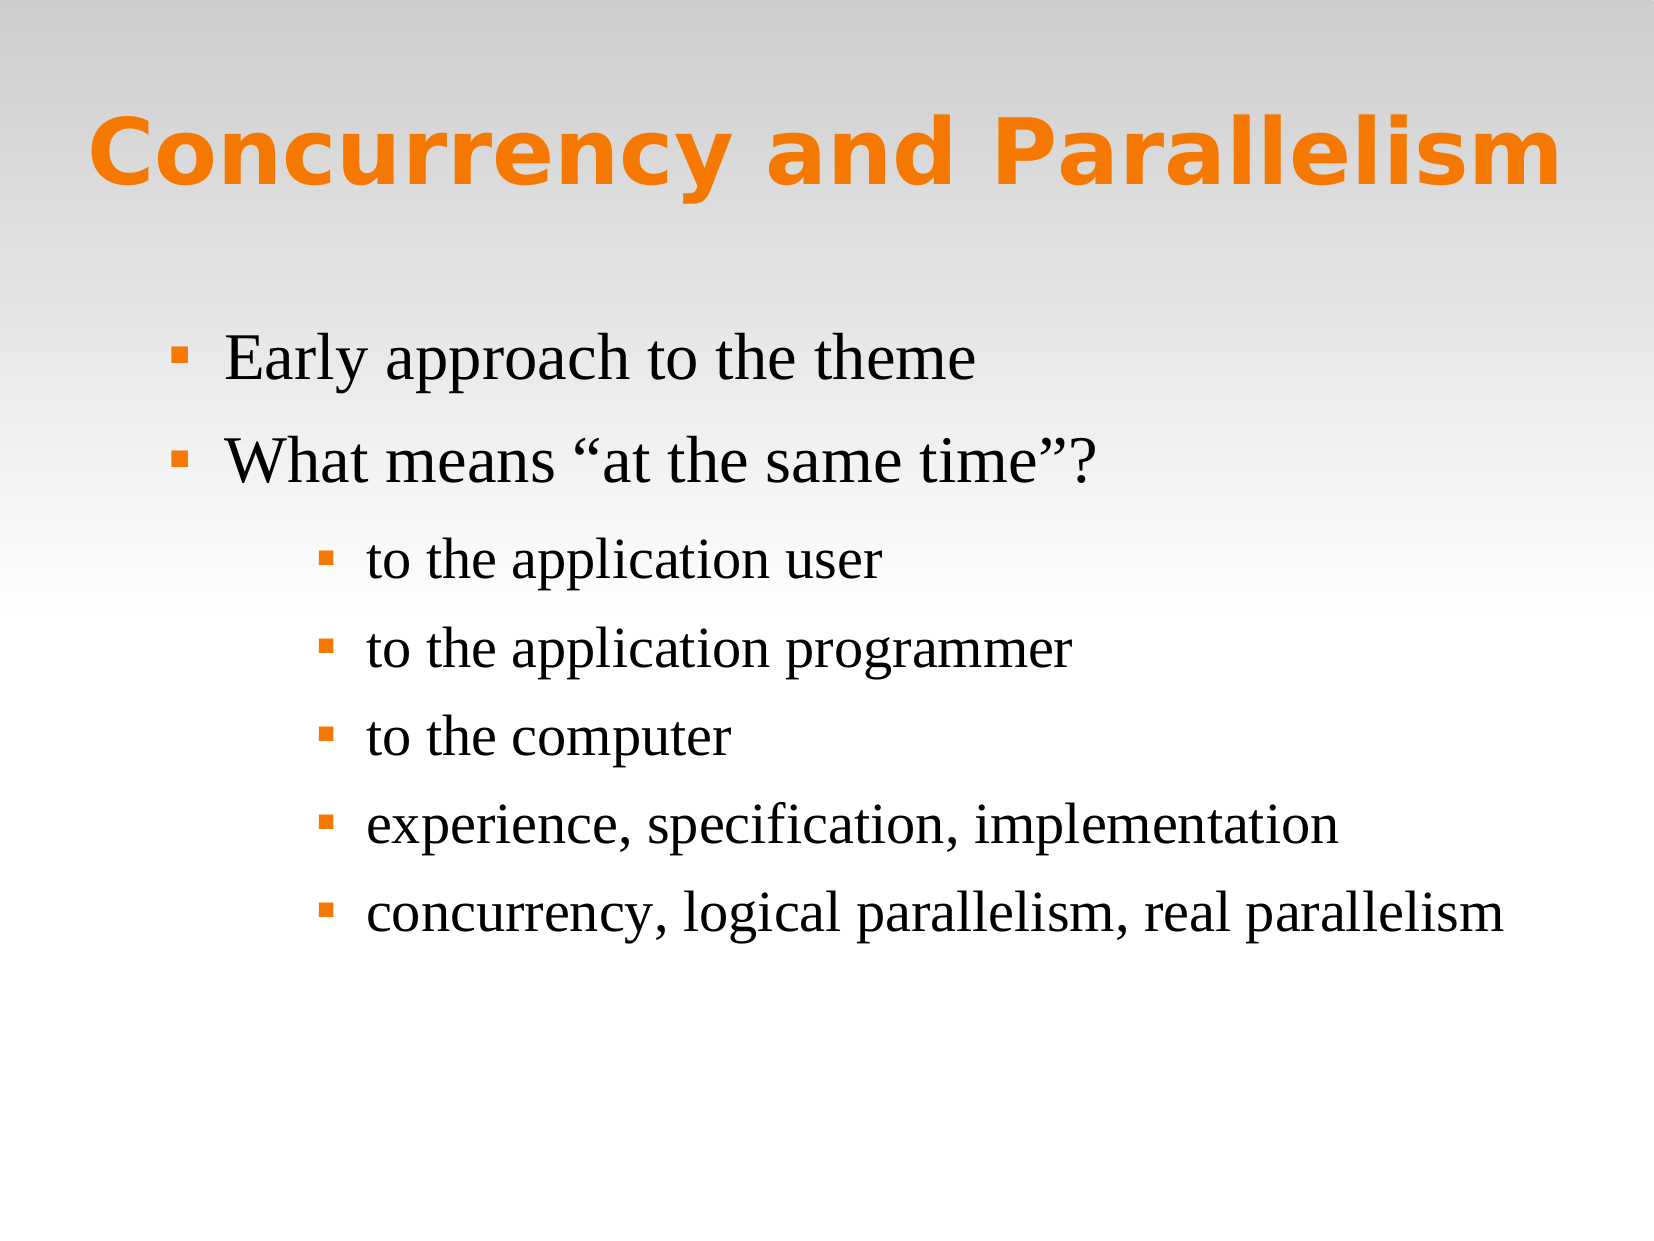

# Concurrency and Parallelism
Early approach to the theme
What means “at the same time”?
to the application user
to the application programmer
to the computer
experience, specification, implementation
concurrency, logical parallelism, real parallelism